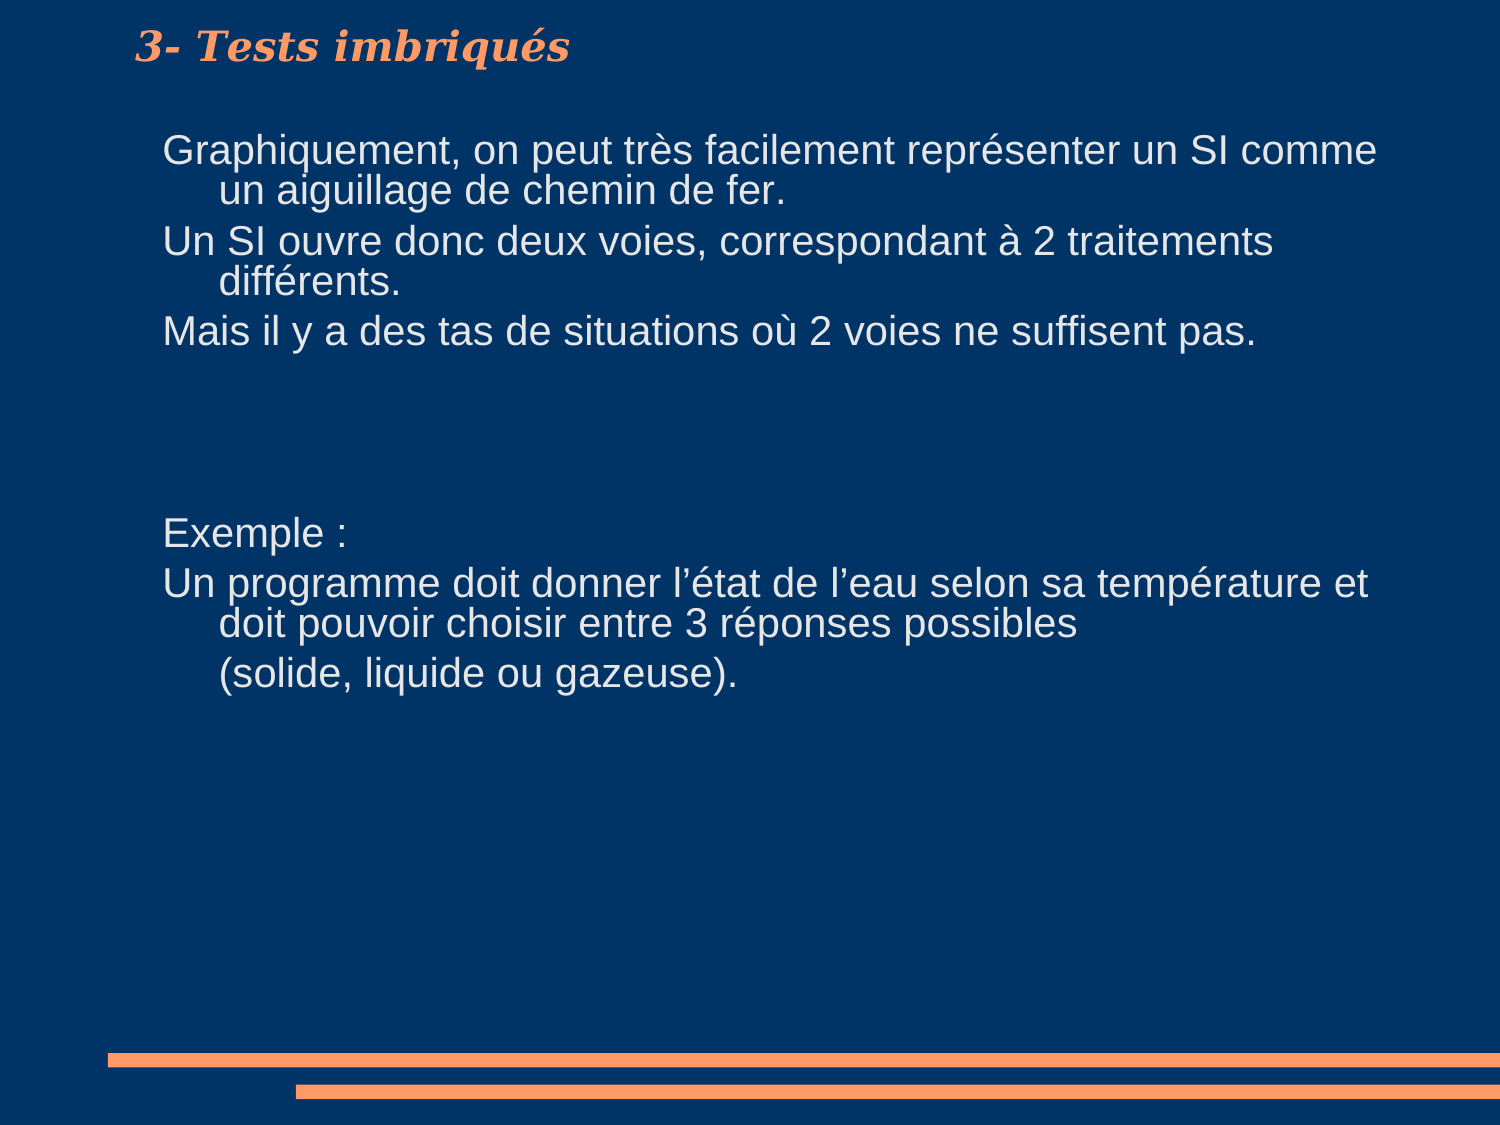

3- Tests imbriqués
# Graphiquement, on peut très facilement représenter un SI comme un aiguillage de chemin de fer.
Un SI ouvre donc deux voies, correspondant à 2 traitements différents.
Mais il y a des tas de situations où 2 voies ne suffisent pas.
Exemple :
Un programme doit donner l’état de l’eau selon sa température et doit pouvoir choisir entre 3 réponses possibles
	(solide, liquide ou gazeuse).